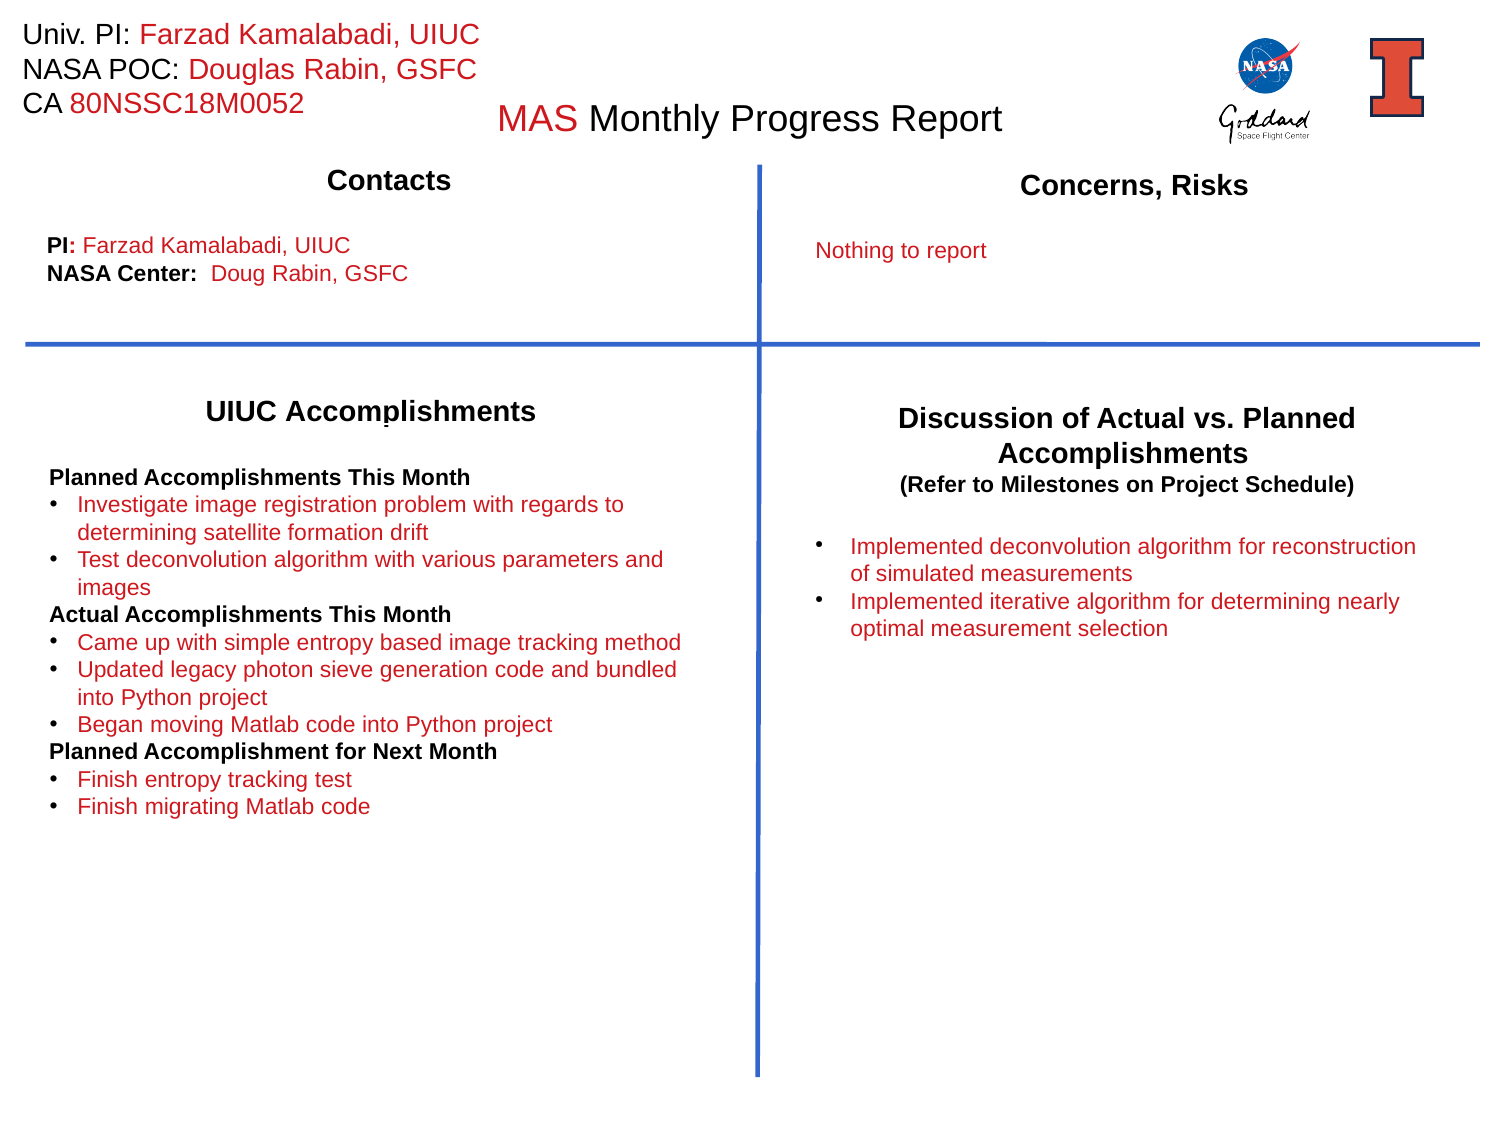

Univ. PI: Farzad Kamalabadi, UIUC
NASA POC: Douglas Rabin, GSFC
CA 80NSSC18M0052
MAS Monthly Progress Report
Contacts
PI: Farzad Kamalabadi, UIUC
NASA Center: Doug Rabin, GSFC
Concerns, Risks
Nothing to report
UIUC Accomplishments
Planned Accomplishments This Month
Investigate image registration problem with regards to determining satellite formation drift
Test deconvolution algorithm with various parameters and images
Actual Accomplishments This Month
Came up with simple entropy based image tracking method
Updated legacy photon sieve generation code and bundled into Python project
Began moving Matlab code into Python project
Planned Accomplishment for Next Month
Finish entropy tracking test
Finish migrating Matlab code
Discussion of Actual vs. Planned Accomplishments
(Refer to Milestones on Project Schedule)
Implemented deconvolution algorithm for reconstruction of simulated measurements
Implemented iterative algorithm for determining nearly optimal measurement selection